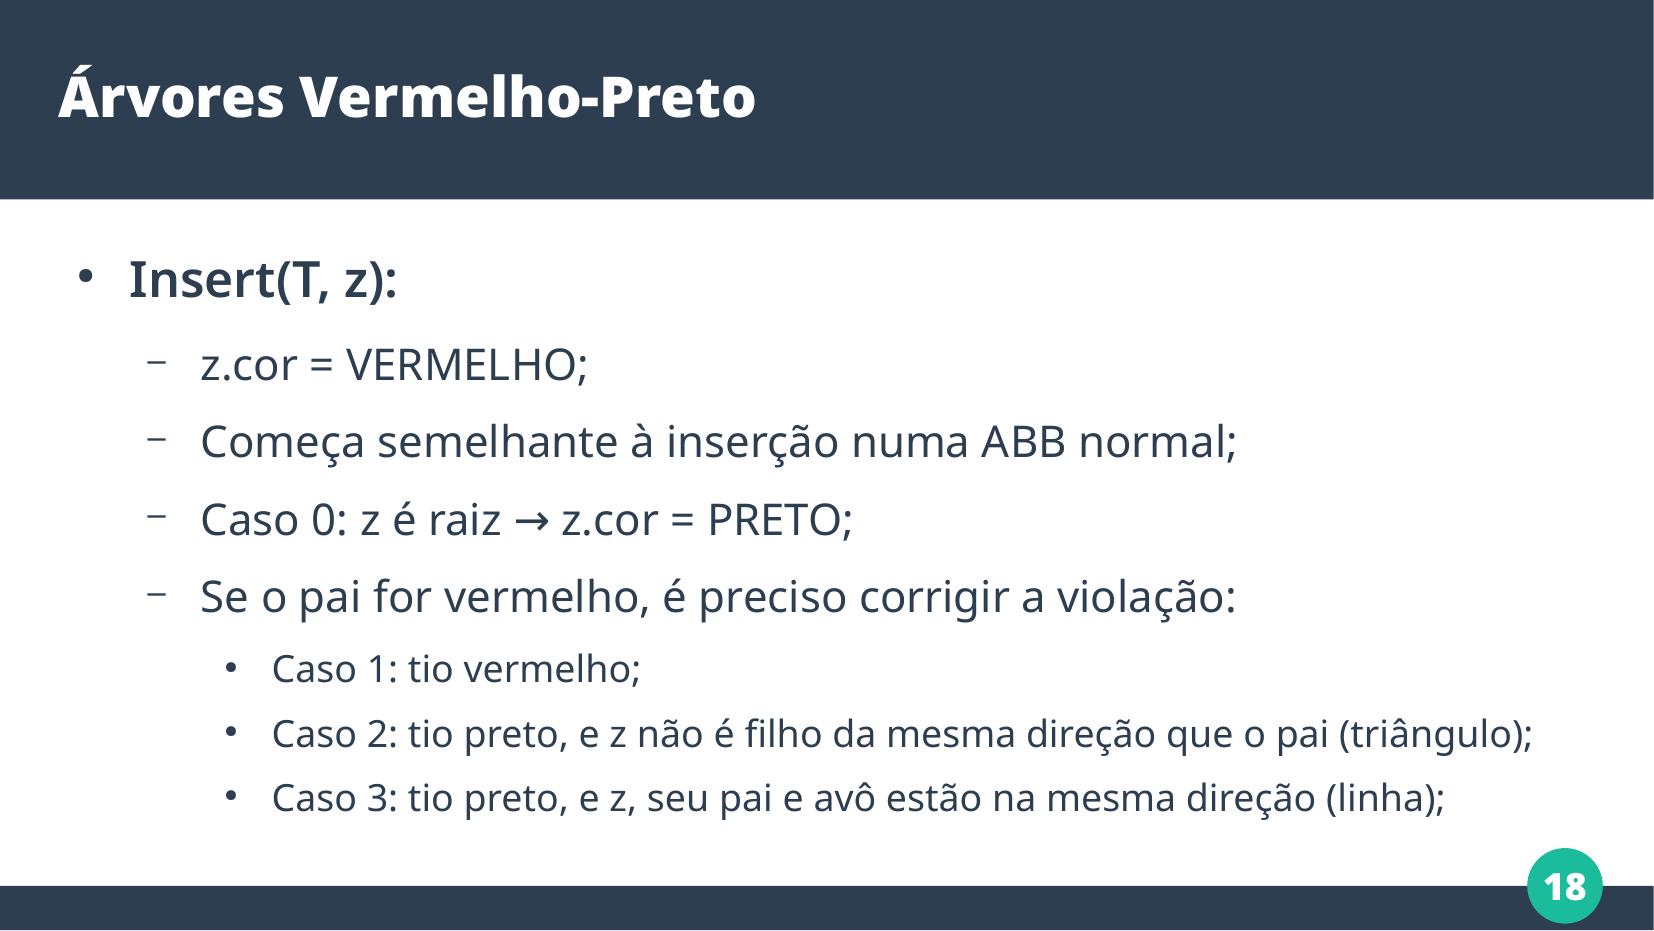

# Árvores Vermelho-Preto
Insert(T, z):
z.cor = VERMELHO;
Começa semelhante à inserção numa ABB normal;
Caso 0: z é raiz → z.cor = PRETO;
Se o pai for vermelho, é preciso corrigir a violação:
Caso 1: tio vermelho;
Caso 2: tio preto, e z não é filho da mesma direção que o pai (triângulo);
Caso 3: tio preto, e z, seu pai e avô estão na mesma direção (linha);